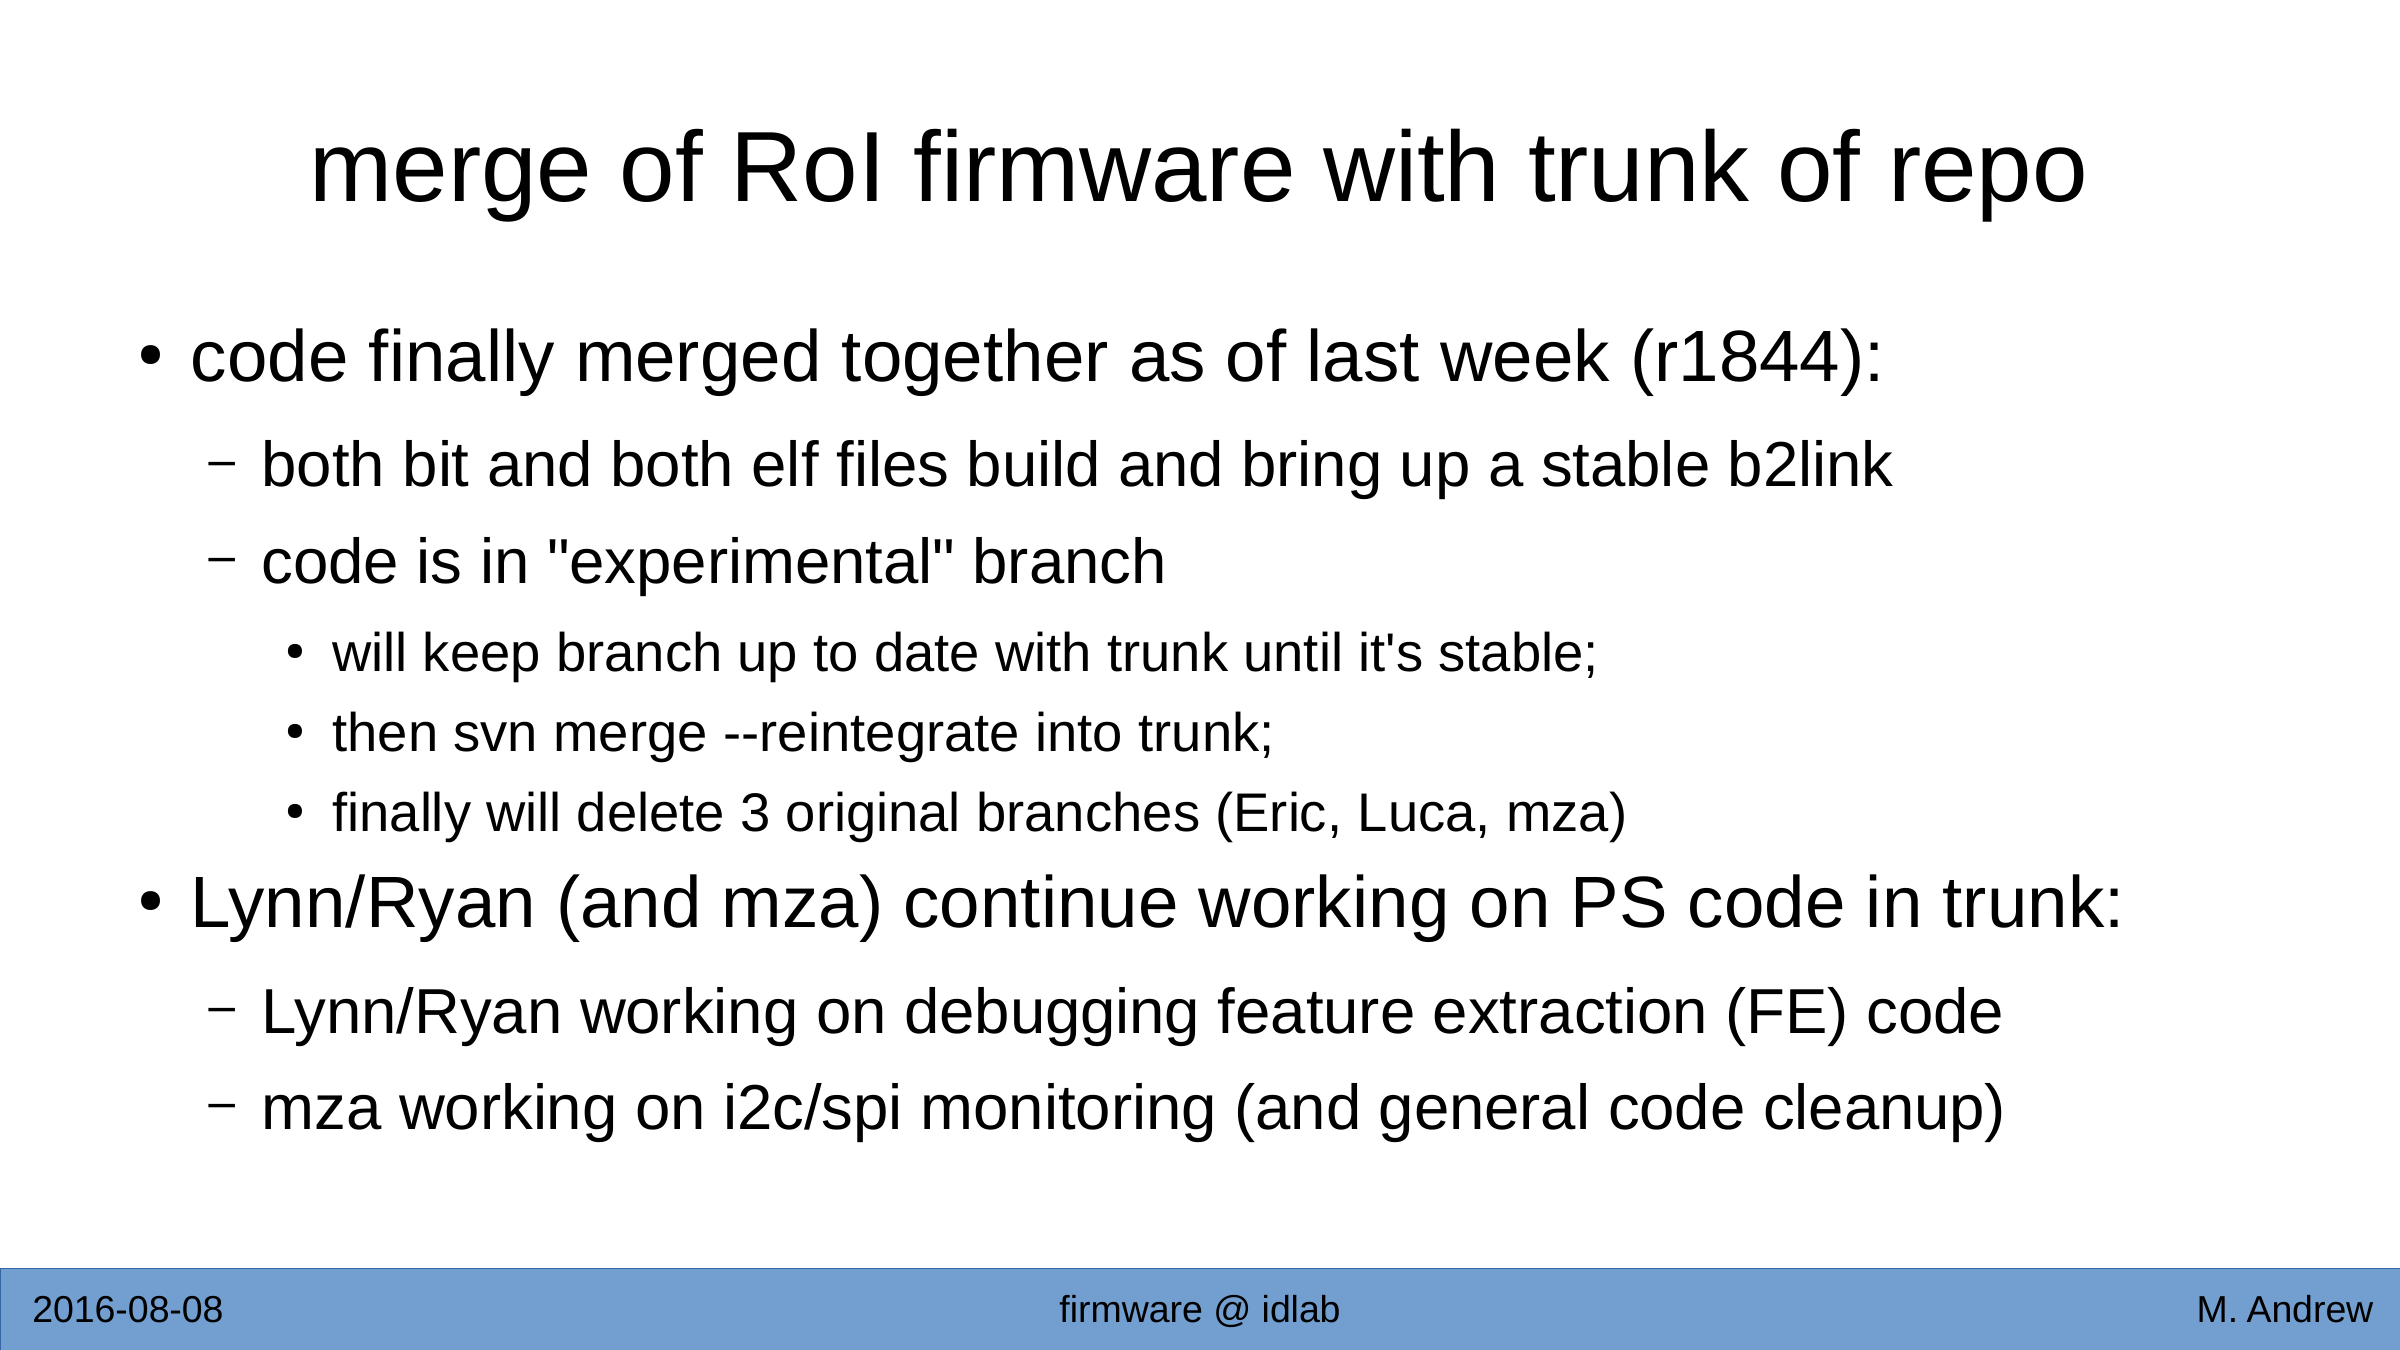

# merge of RoI firmware with trunk of repo
code finally merged together as of last week (r1844):
both bit and both elf files build and bring up a stable b2link
code is in "experimental" branch
will keep branch up to date with trunk until it's stable;
then svn merge --reintegrate into trunk;
finally will delete 3 original branches (Eric, Luca, mza)
Lynn/Ryan (and mza) continue working on PS code in trunk:
Lynn/Ryan working on debugging feature extraction (FE) code
mza working on i2c/spi monitoring (and general code cleanup)
2016-08-08
firmware @ idlab
M. Andrew